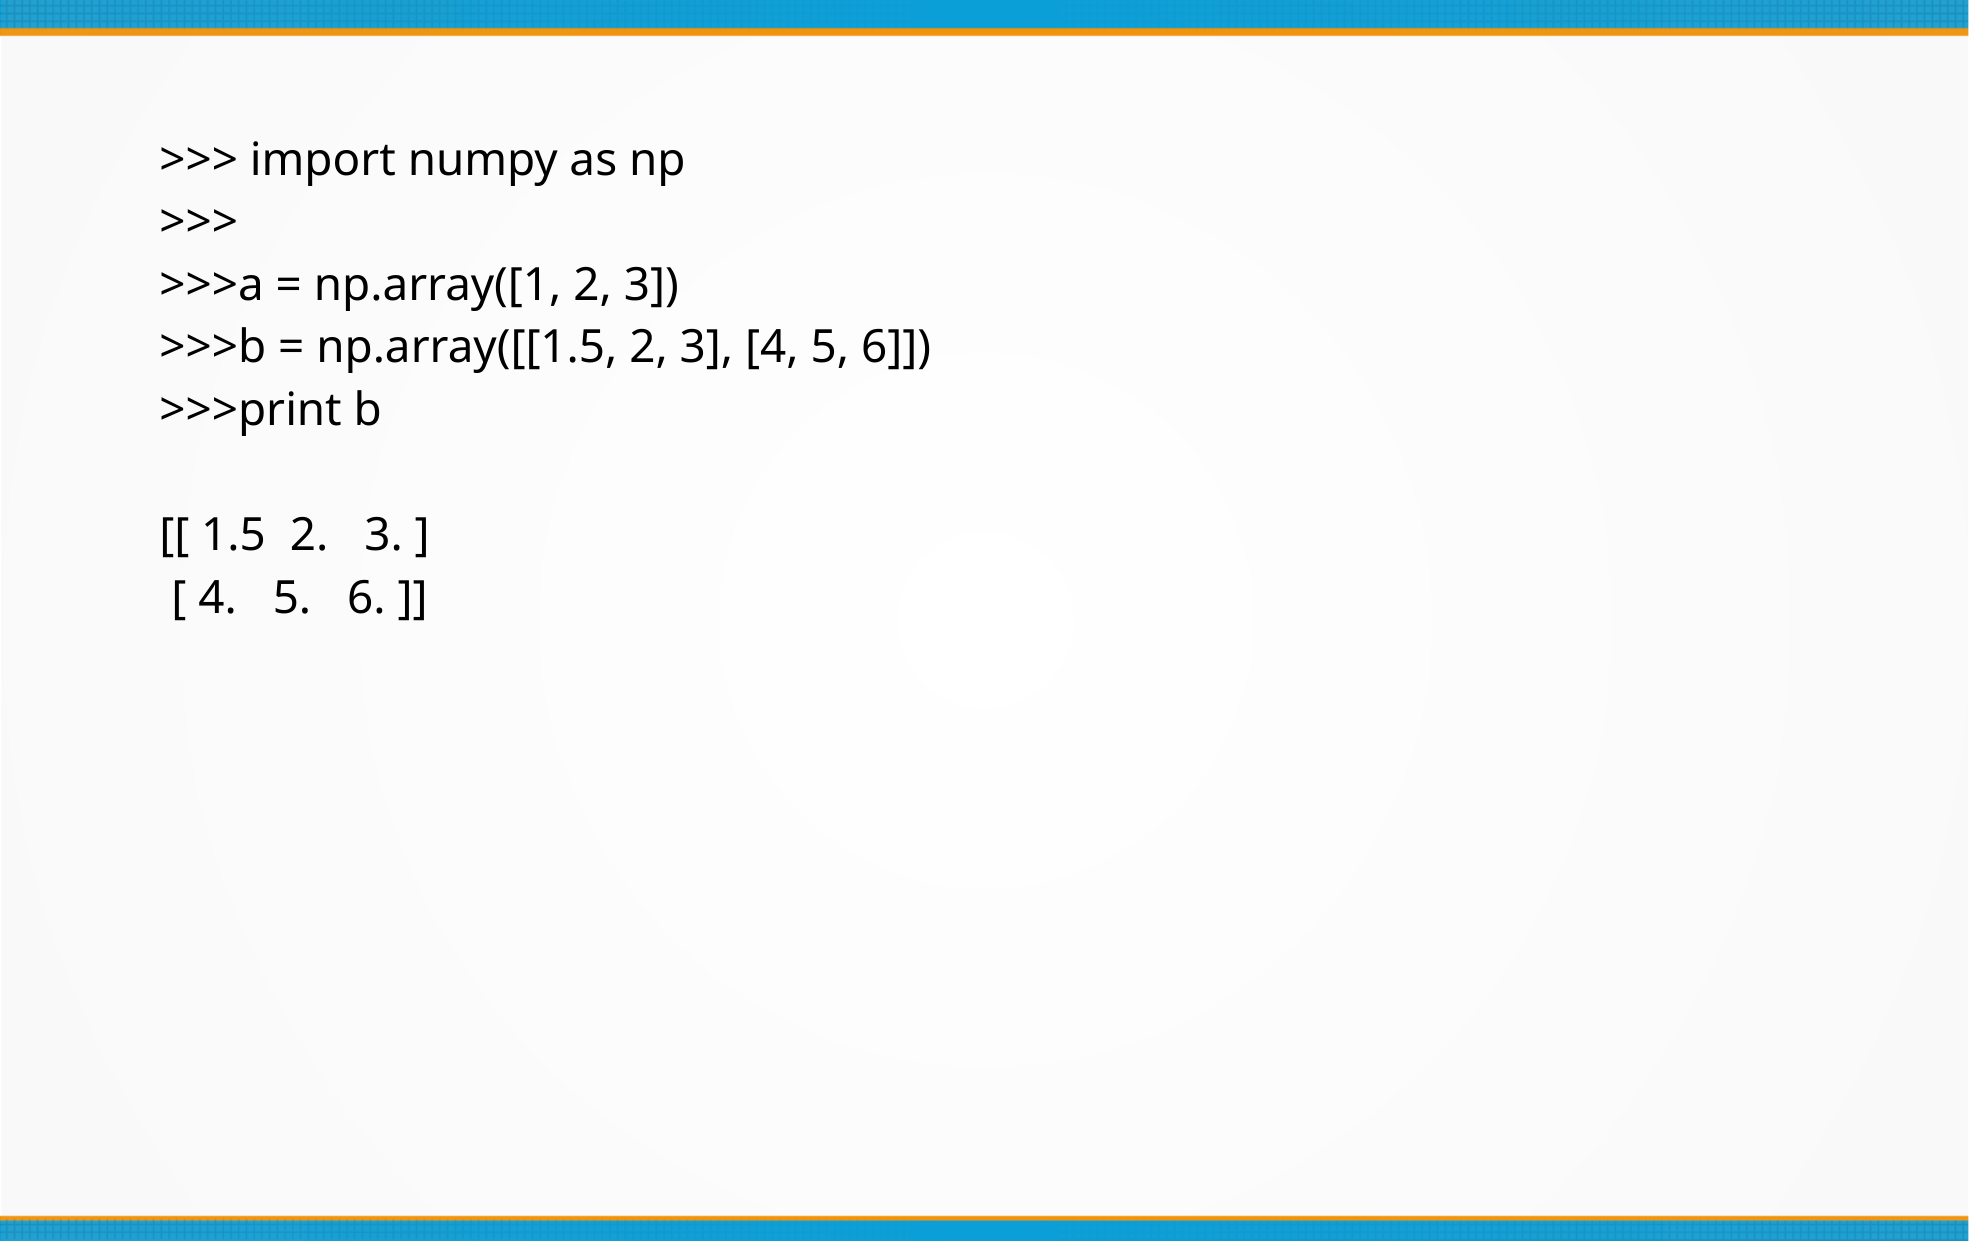

>>> import numpy as np
>>>
>>>a = np.array([1, 2, 3])
>>>b = np.array([[1.5, 2, 3], [4, 5, 6]])
>>>print b
[[ 1.5 2. 3. ]
 [ 4. 5. 6. ]]